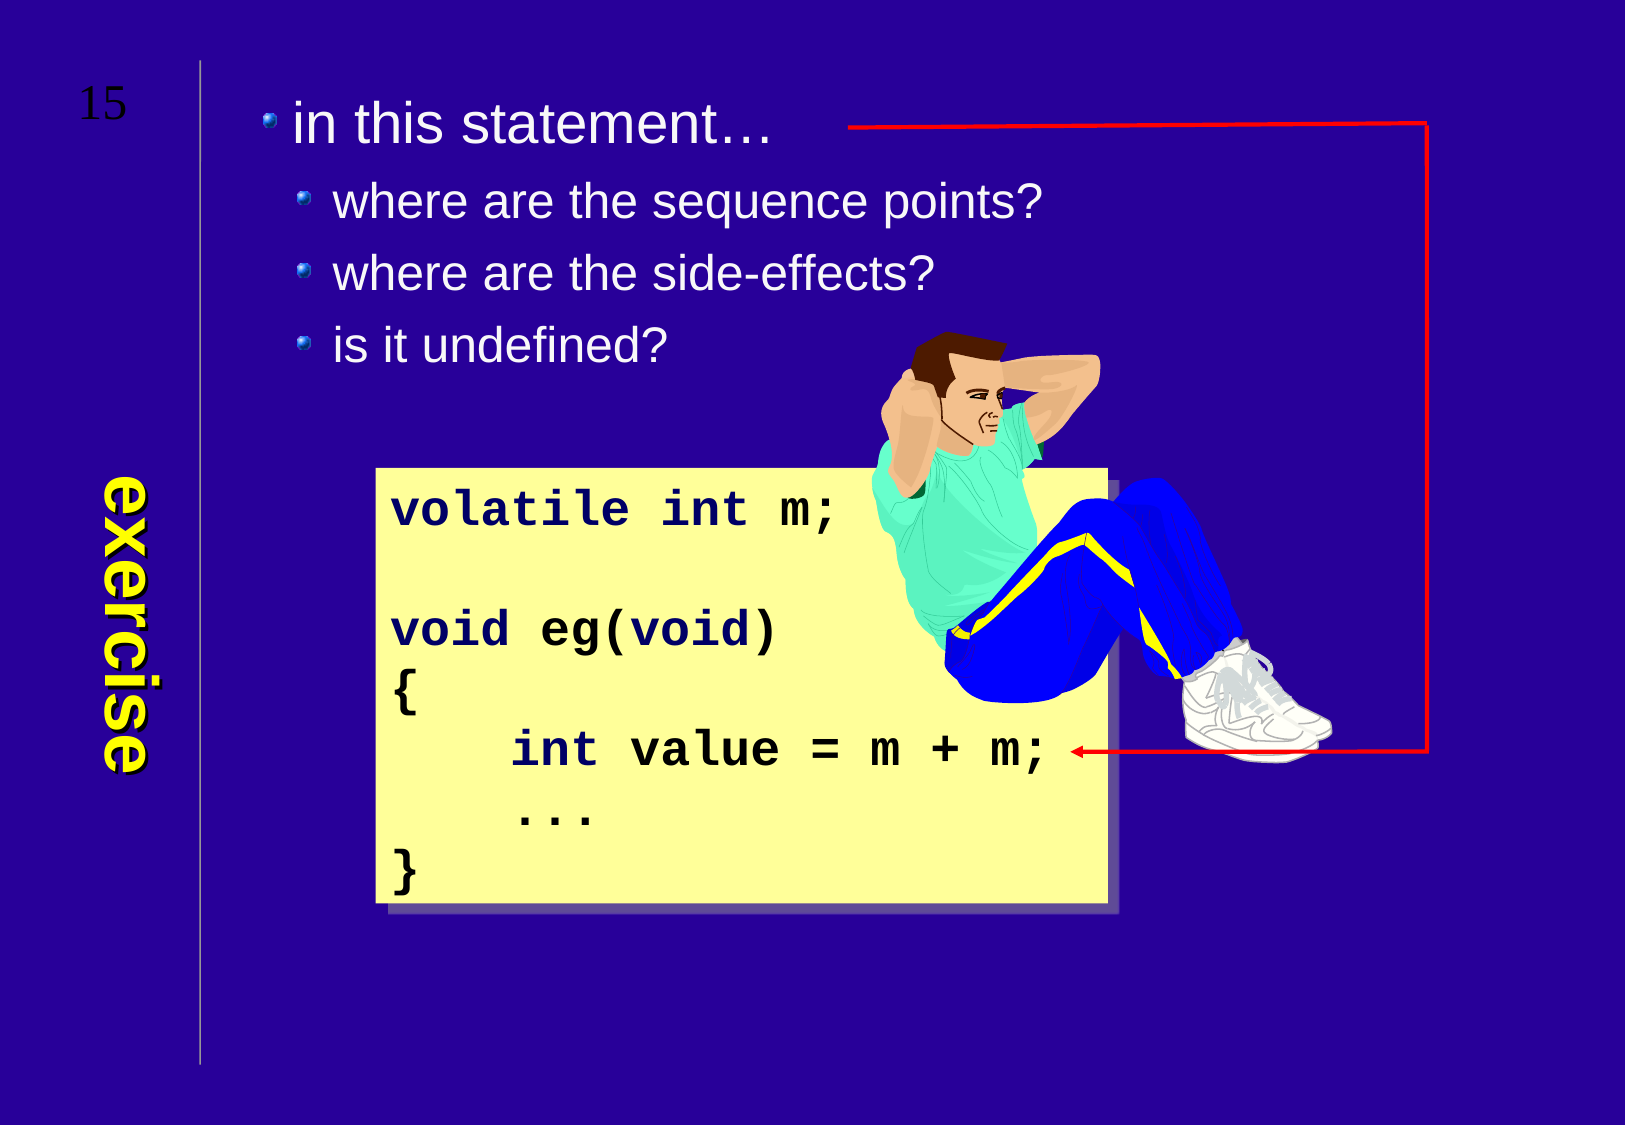

15
 in this statement…
where are the sequence points?
where are the side-effects?
is it undefined?
# exercise
volatile int m;
void eg(void)
{
 int value = m + m;
 ...
}